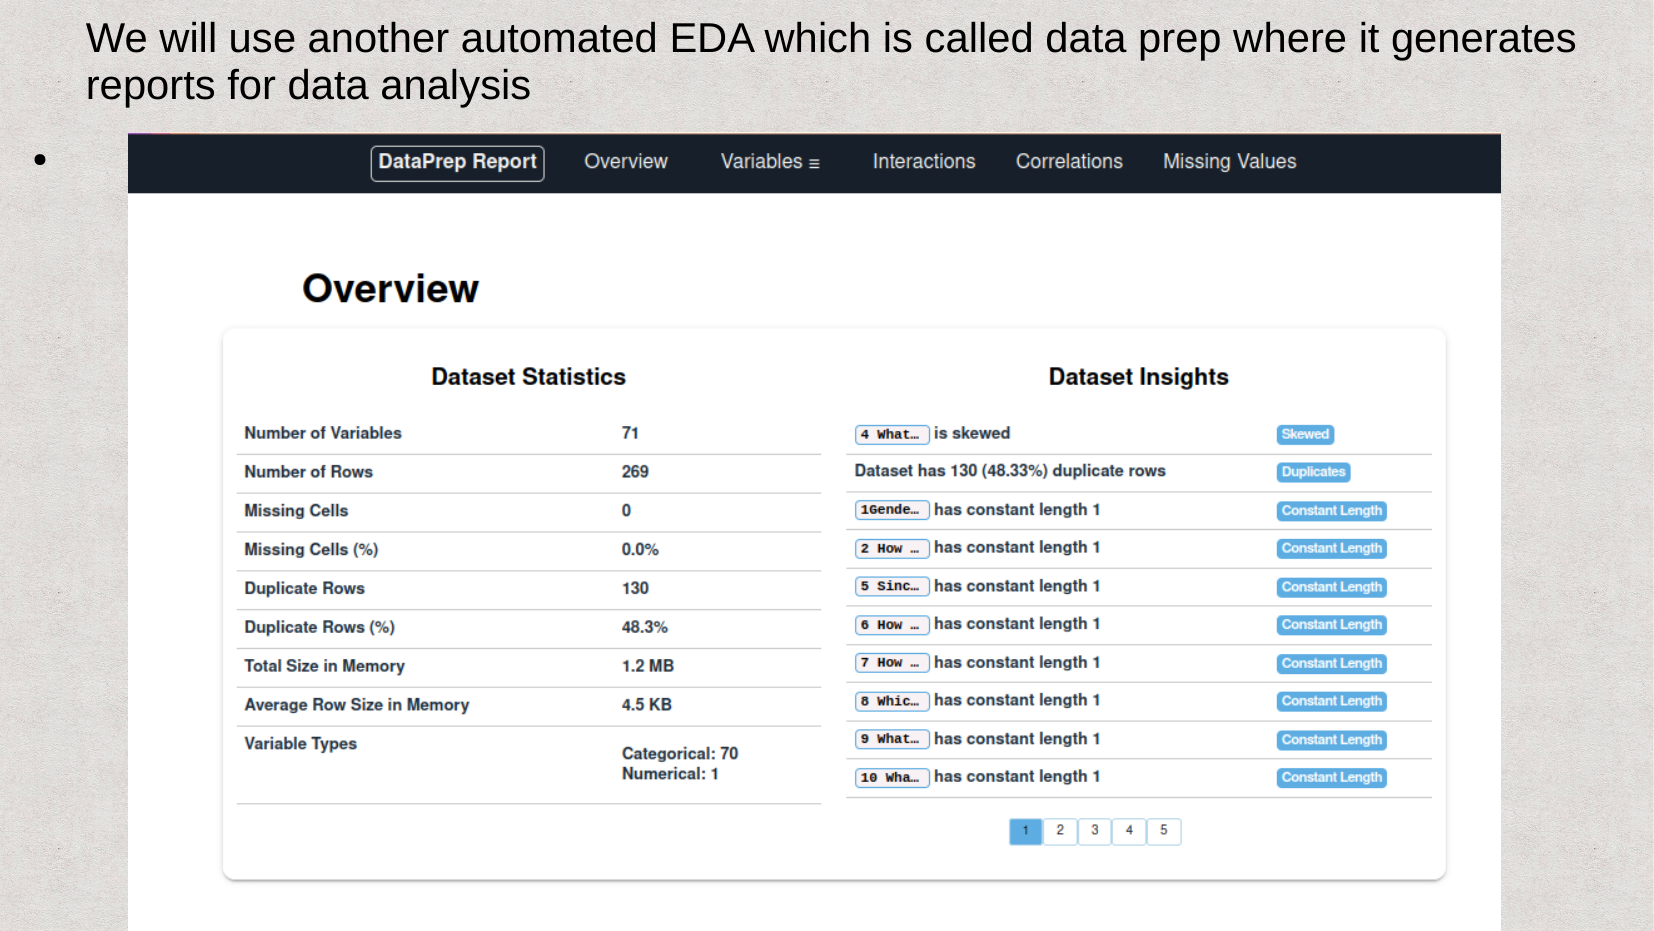

# We will use another automated EDA which is called data prep where it generates reports for data analysis